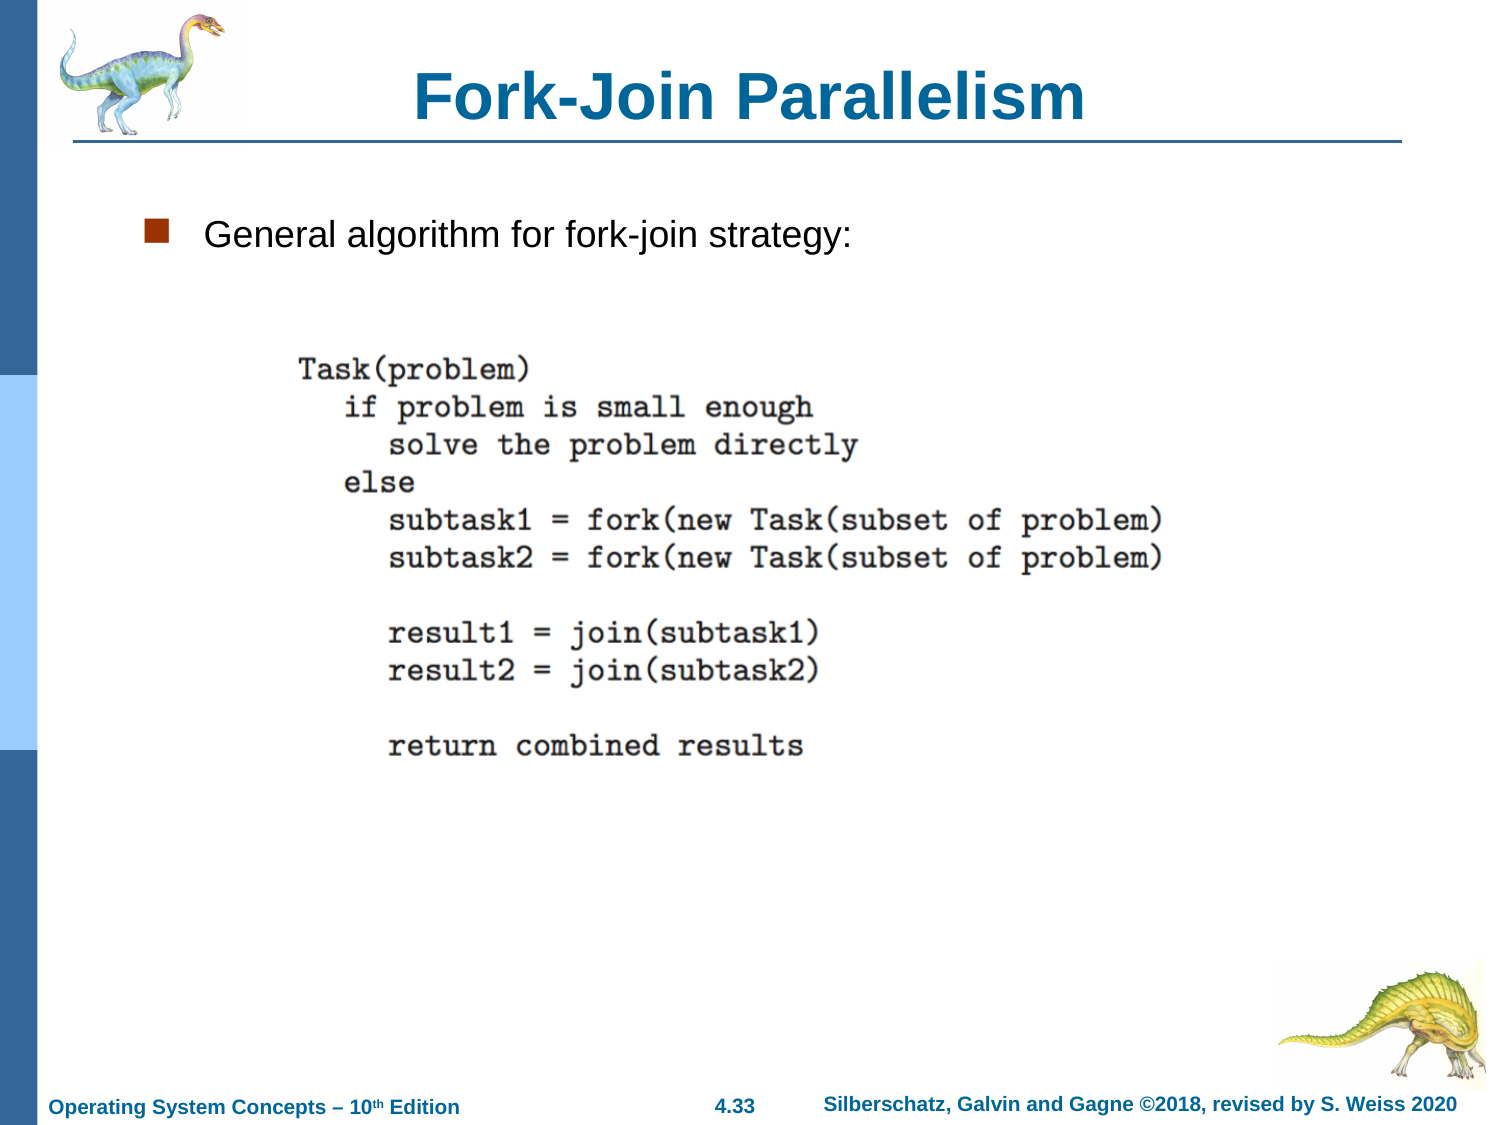

# Fork-Join Parallelism
General algorithm for fork-join strategy: